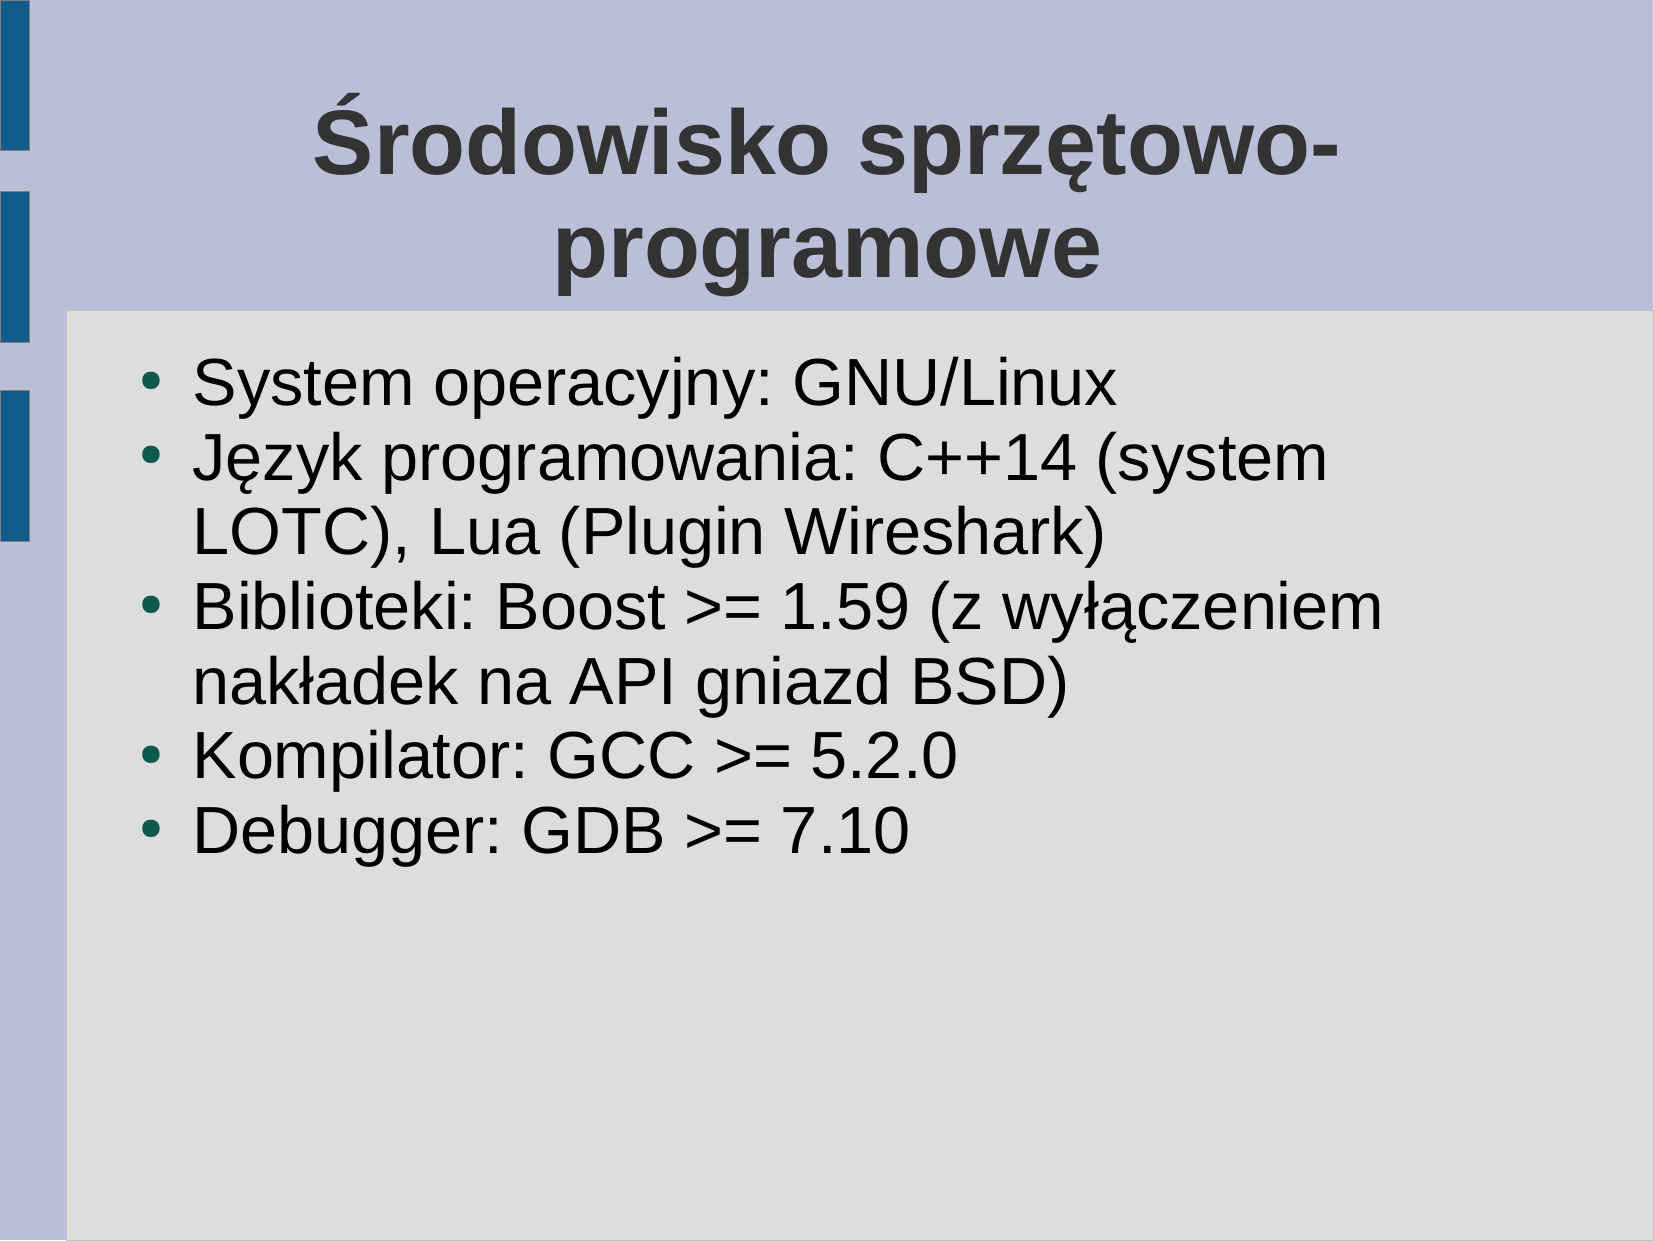

# Środowisko sprzętowo-programowe
System operacyjny: GNU/Linux
Język programowania: C++14 (system LOTC), Lua (Plugin Wireshark)
Biblioteki: Boost >= 1.59 (z wyłączeniem nakładek na API gniazd BSD)
Kompilator: GCC >= 5.2.0
Debugger: GDB >= 7.10